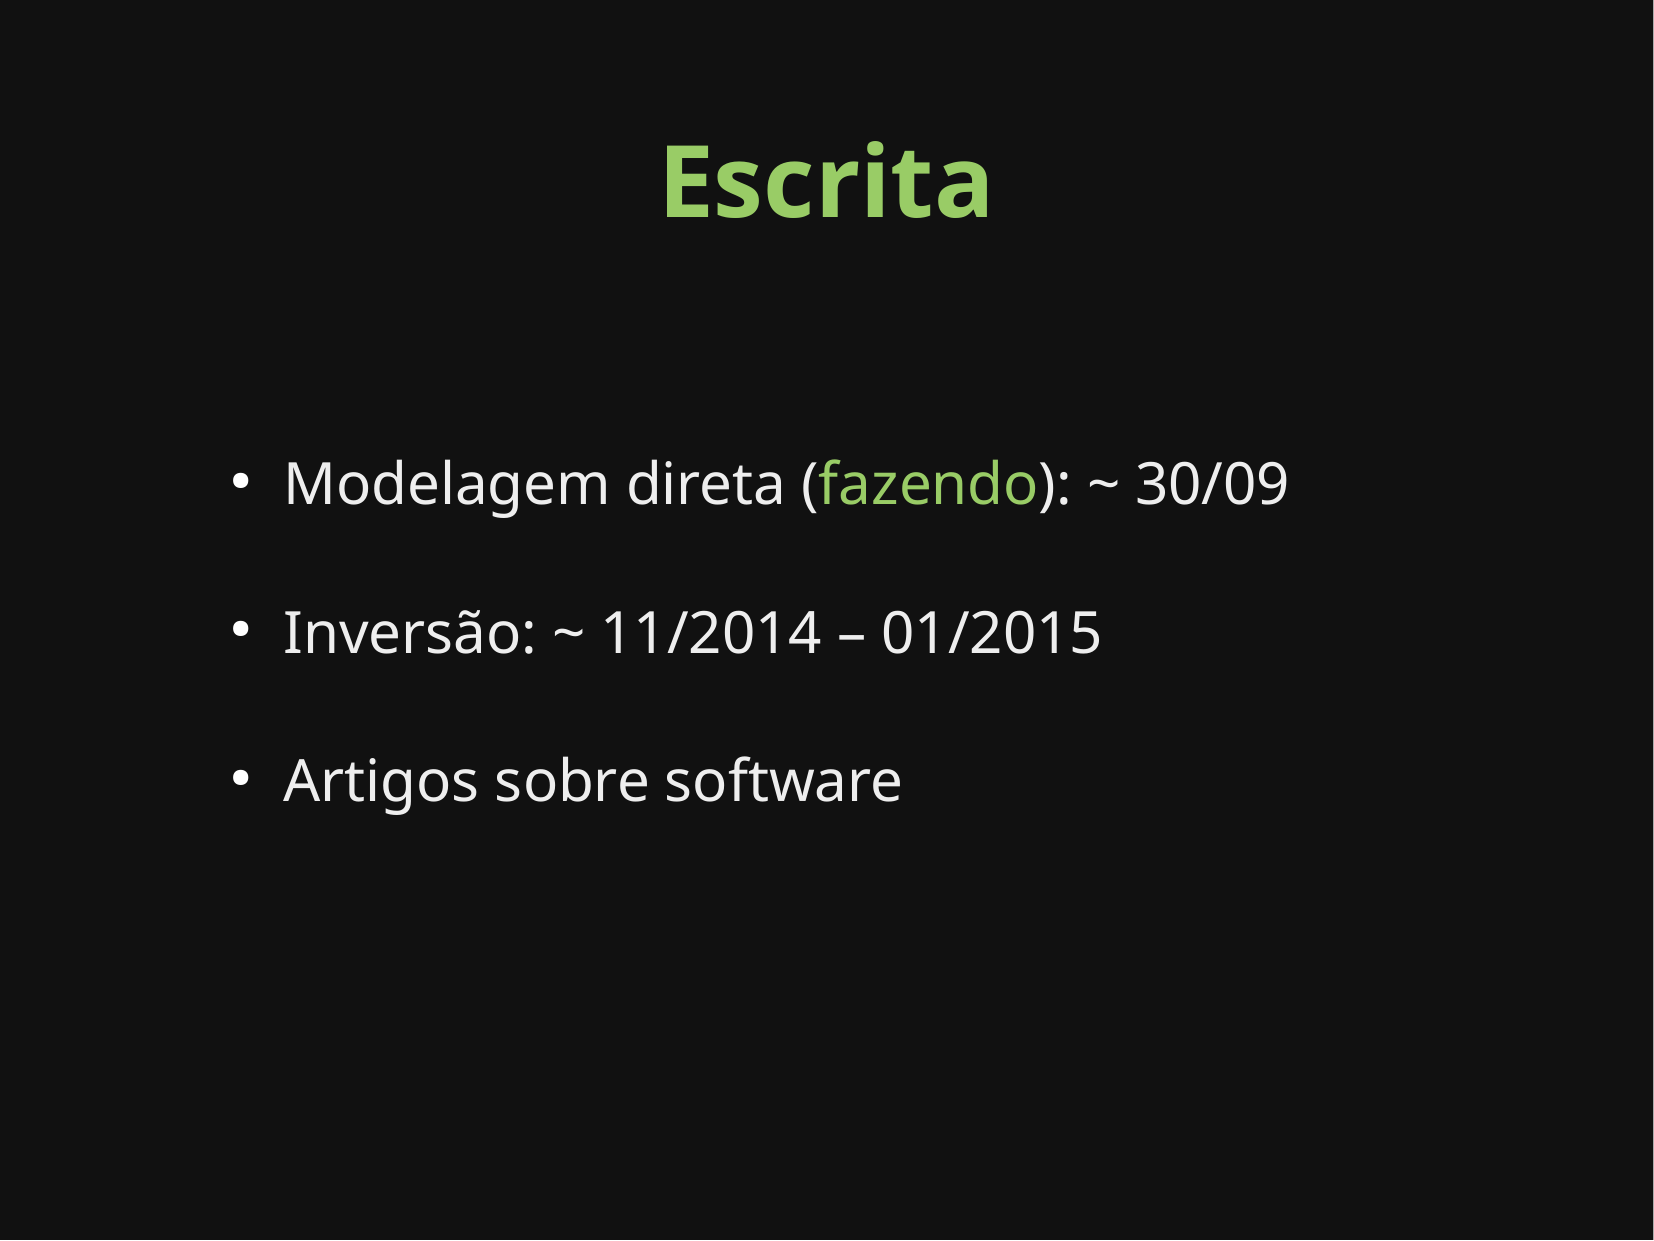

# Escrita
Modelagem direta (fazendo): ~ 30/09
Inversão: ~ 11/2014 – 01/2015
Artigos sobre software